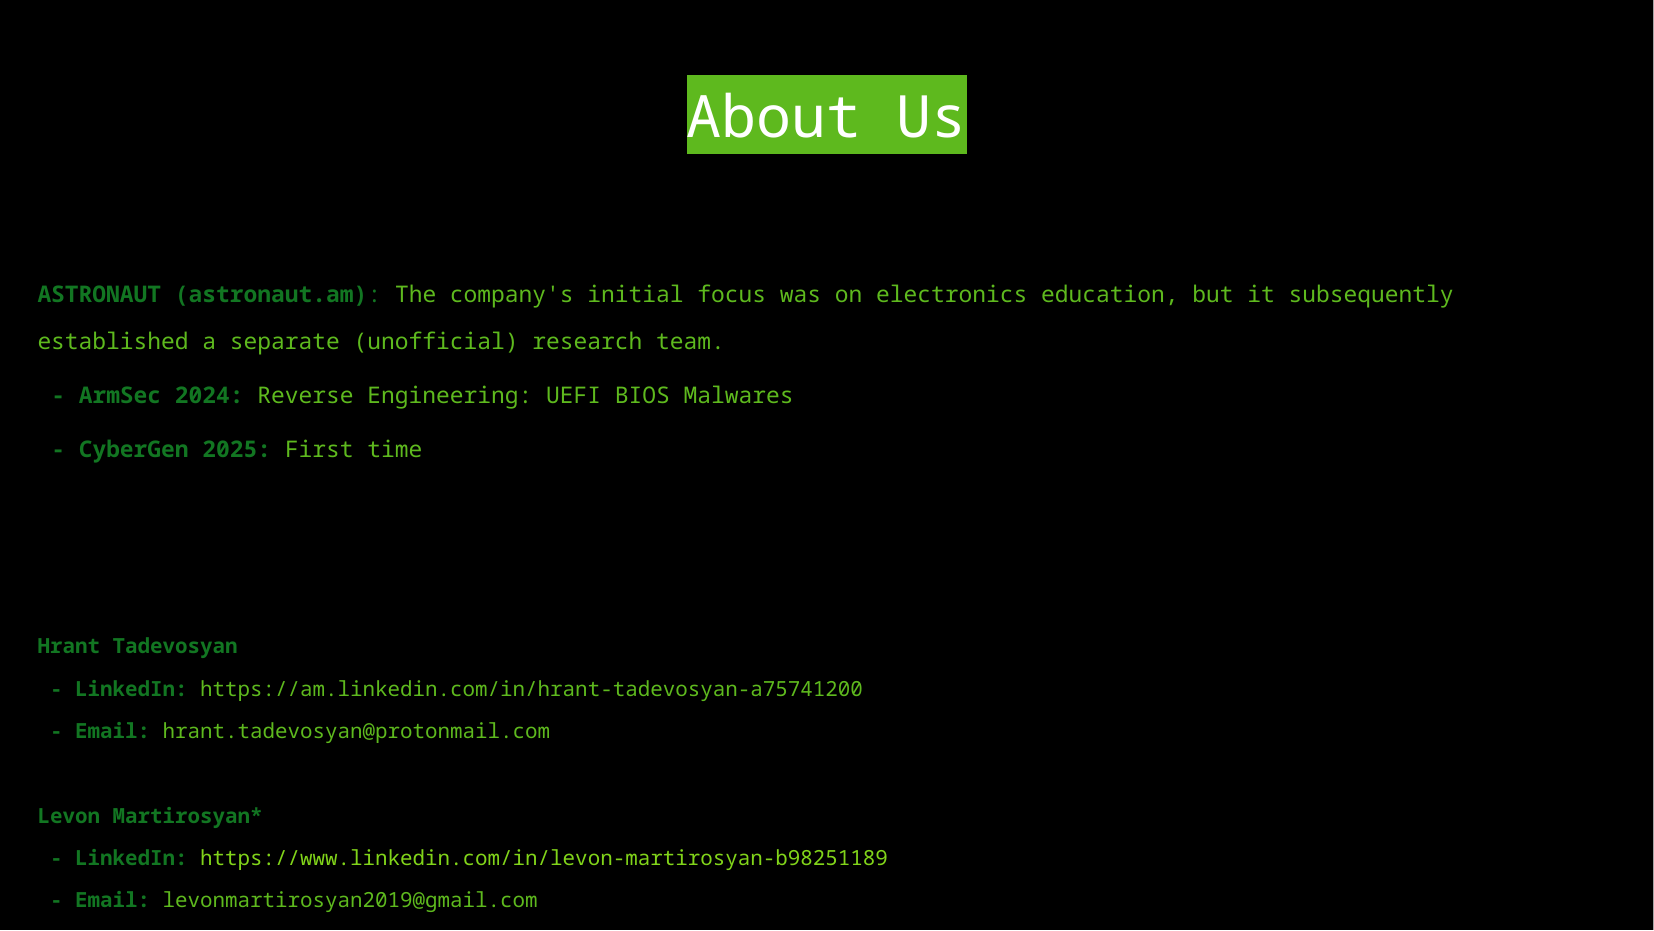

# About Us
ASTRONAUT (astronaut.am): The company's initial focus was on electronics education, but it subsequently established a separate (unofficial) research team.
 - ArmSec 2024: Reverse Engineering: UEFI BIOS Malwares
 - CyberGen 2025: First time
Hrant Tadevosyan
 - LinkedIn: https://am.linkedin.com/in/hrant-tadevosyan-a75741200
 - Email: hrant.tadevosyan@protonmail.com
Levon Martirosyan*
 - LinkedIn: https://www.linkedin.com/in/levon-martirosyan-b98251189
 - Email: levonmartirosyan2019@gmail.com